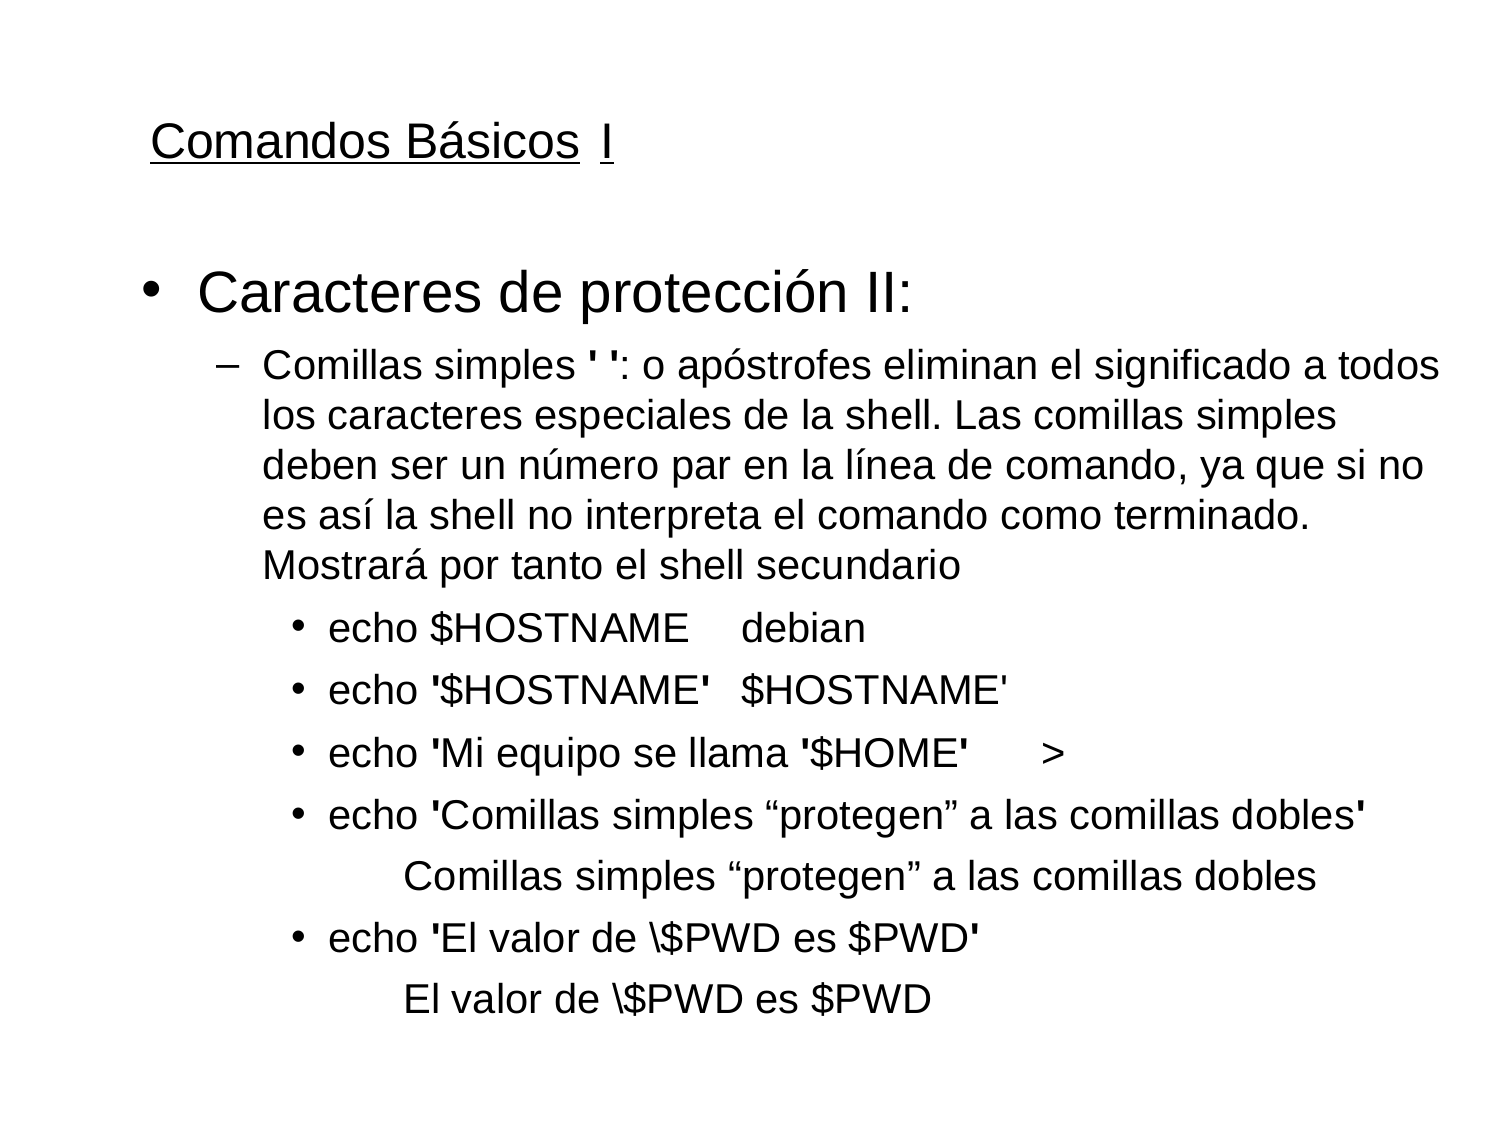

# Comandos Básicos	I
Caracteres de protección II:
Comillas simples ' ': o apóstrofes eliminan el significado a todos los caracteres especiales de la shell. Las comillas simples deben ser un número par en la línea de comando, ya que si no es así la shell no interpreta el comando como terminado. Mostrará por tanto el shell secundario
echo $HOSTNAME	debian
echo '$HOSTNAME'	$HOSTNAME'
echo 'Mi equipo se llama '$HOME'	>
echo 'Comillas simples “protegen” a las comillas dobles'
Comillas simples “protegen” a las comillas dobles
echo 'El valor de \$PWD es $PWD'
El valor de \$PWD es $PWD